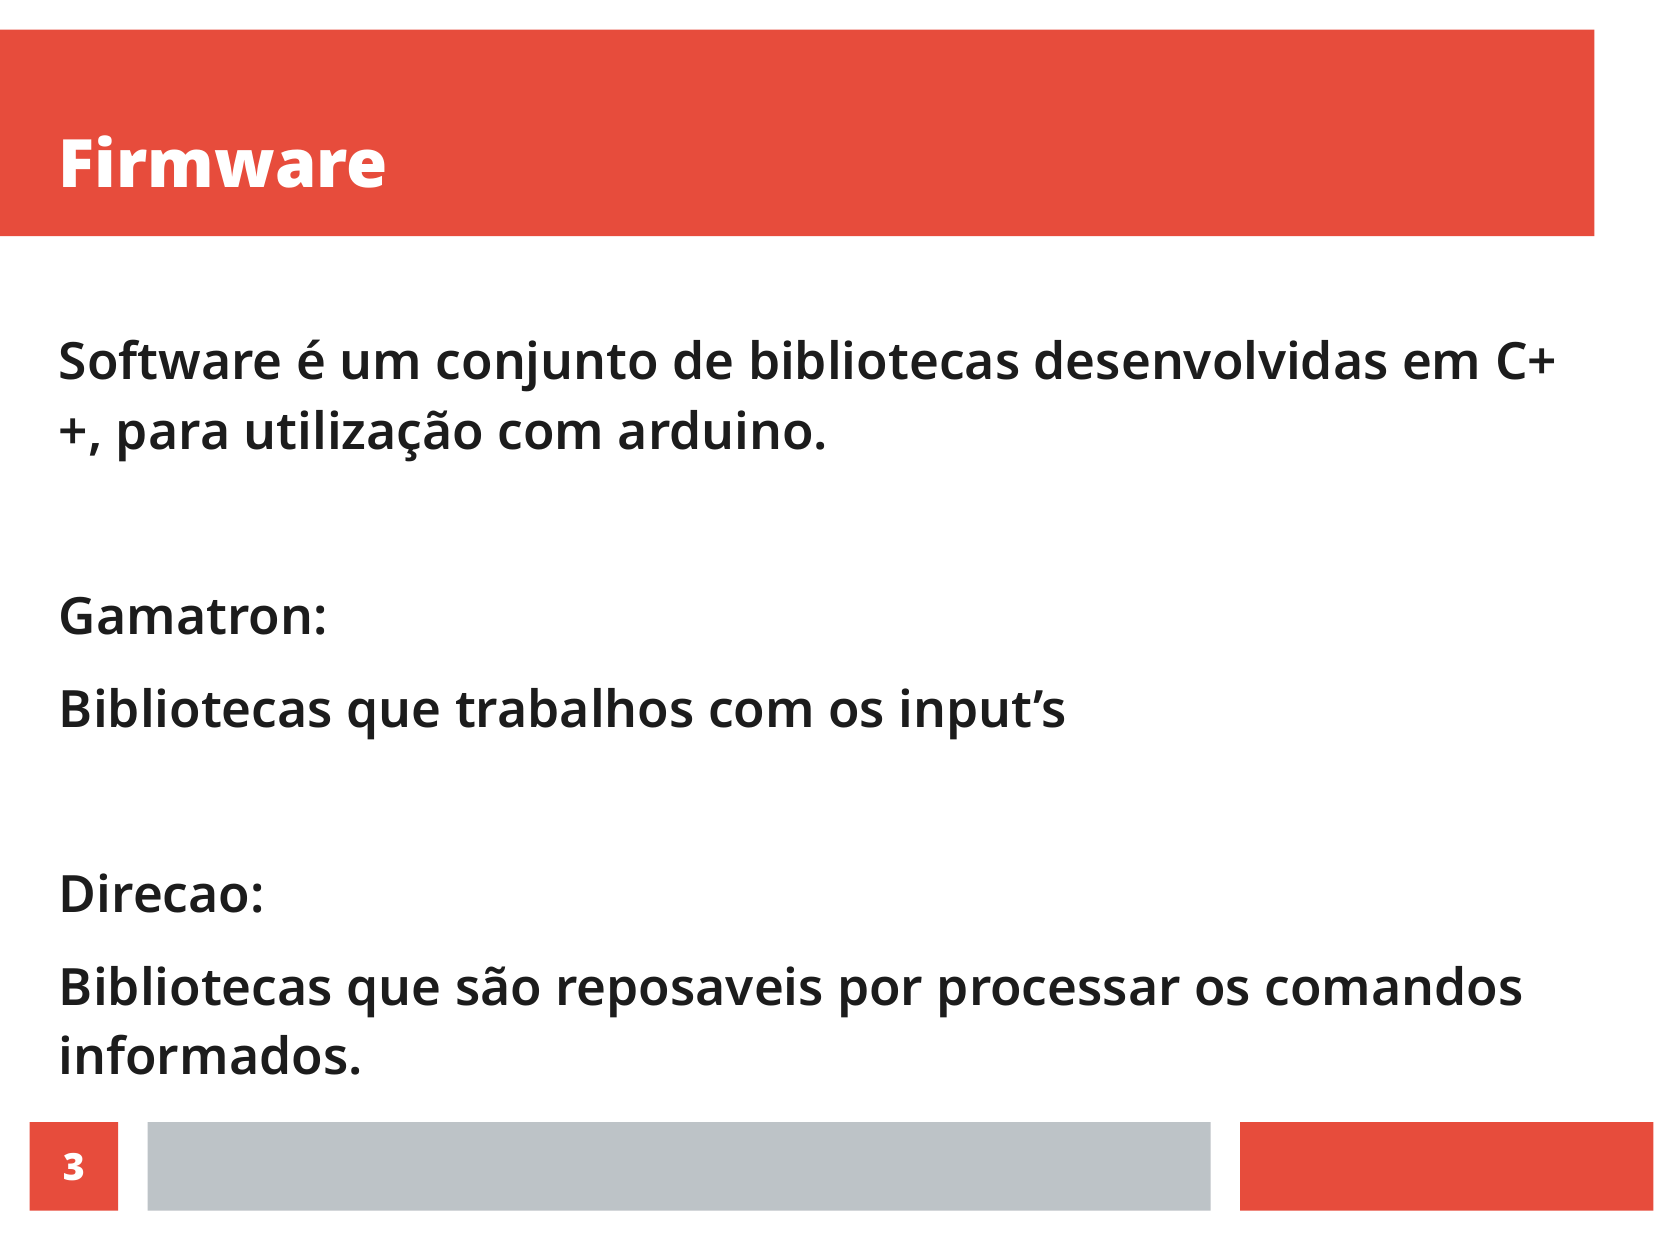

# Firmware
Software é um conjunto de bibliotecas desenvolvidas em C++, para utilização com arduino.
Gamatron:
Bibliotecas que trabalhos com os input’s
Direcao:
Bibliotecas que são reposaveis por processar os comandos informados.
3